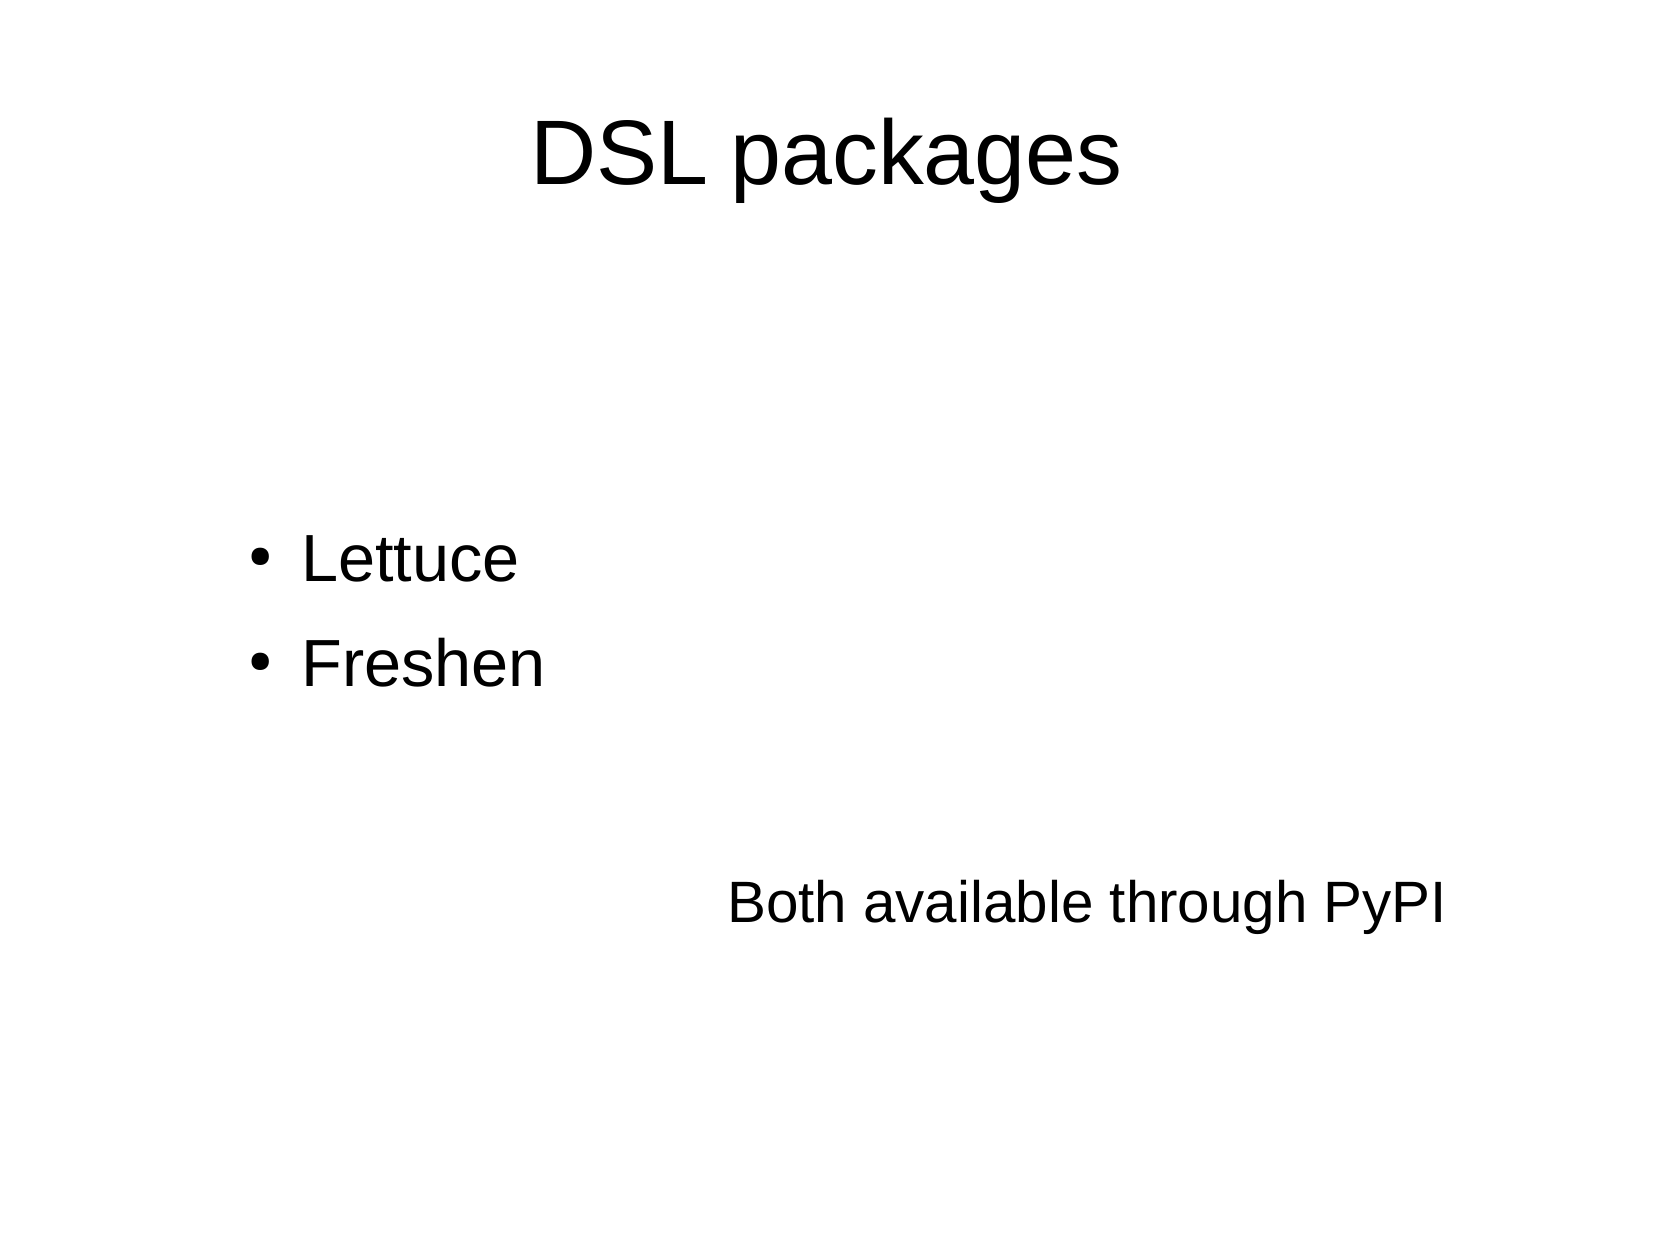

# DSL packages
Lettuce
Freshen
Both available through PyPI